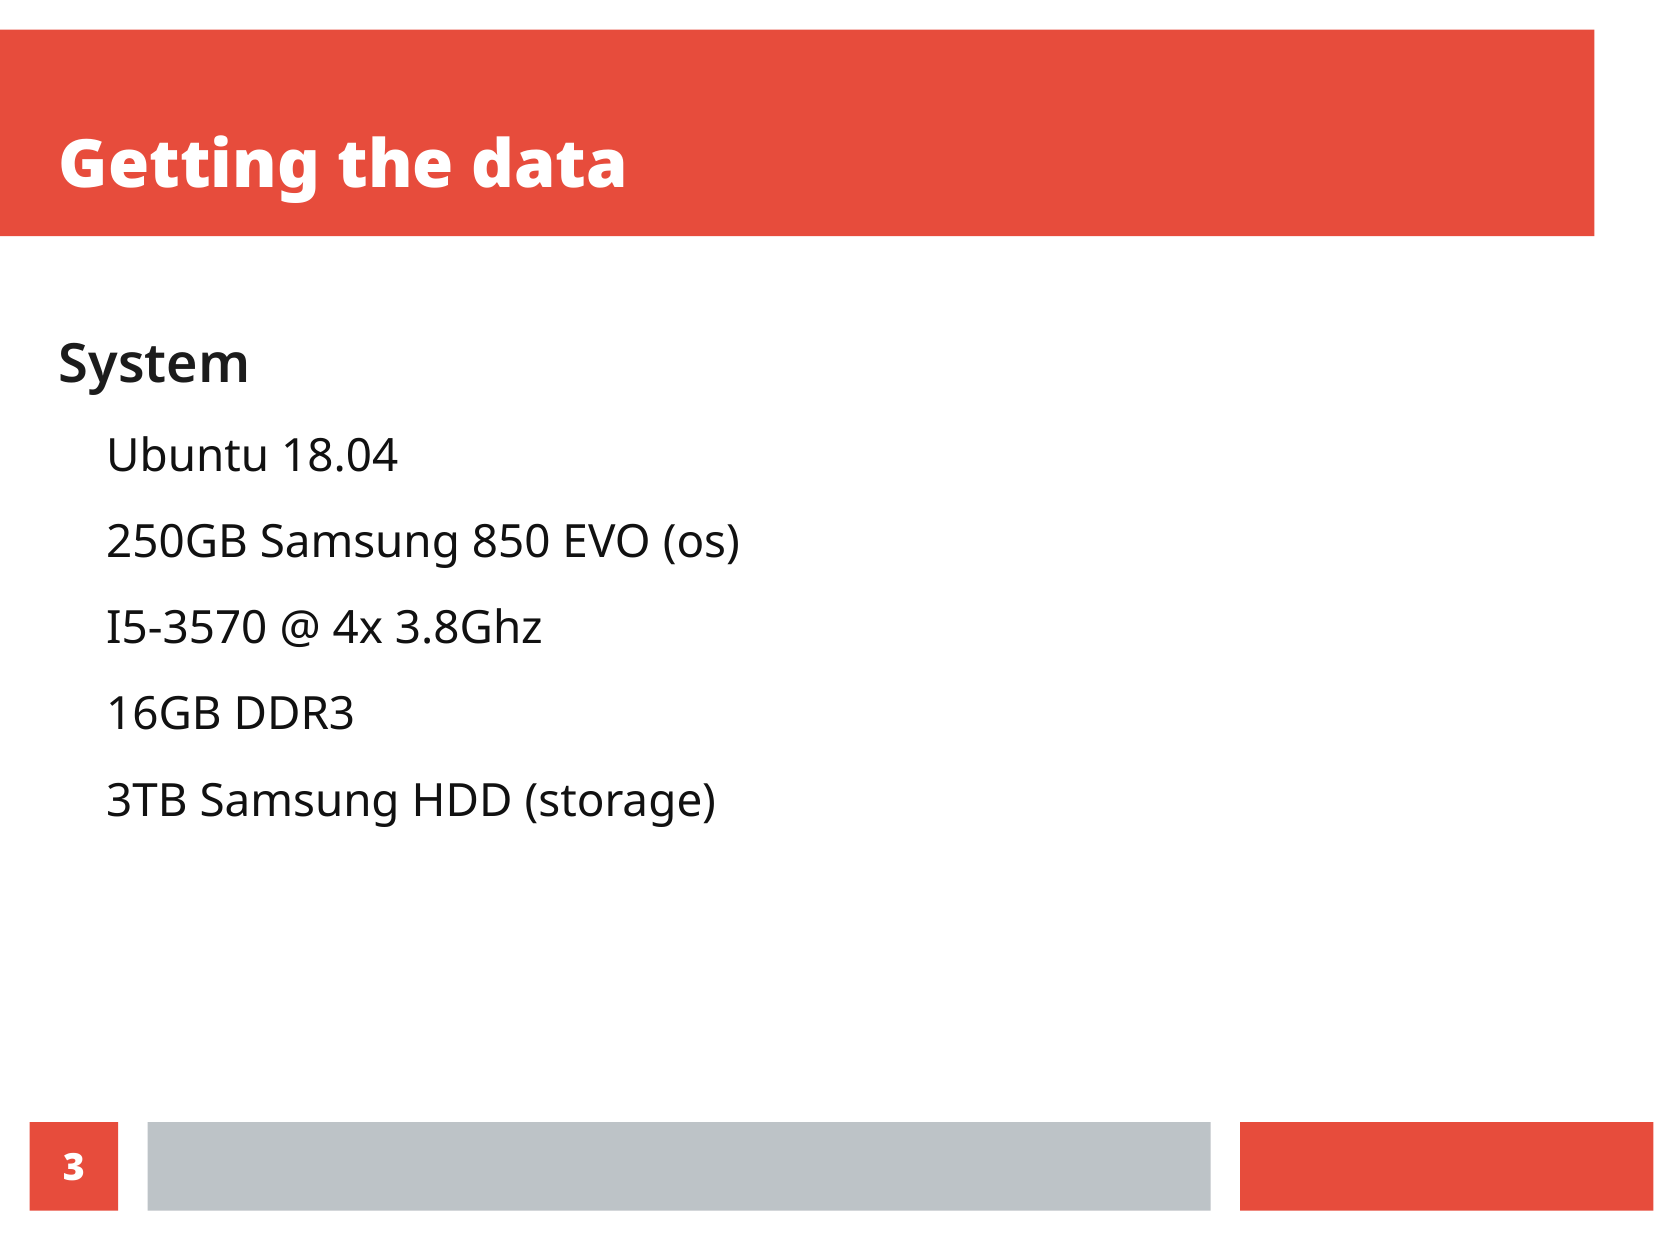

# Getting the data
System
Ubuntu 18.04
250GB Samsung 850 EVO (os)
I5-3570 @ 4x 3.8Ghz
16GB DDR3
3TB Samsung HDD (storage)
3